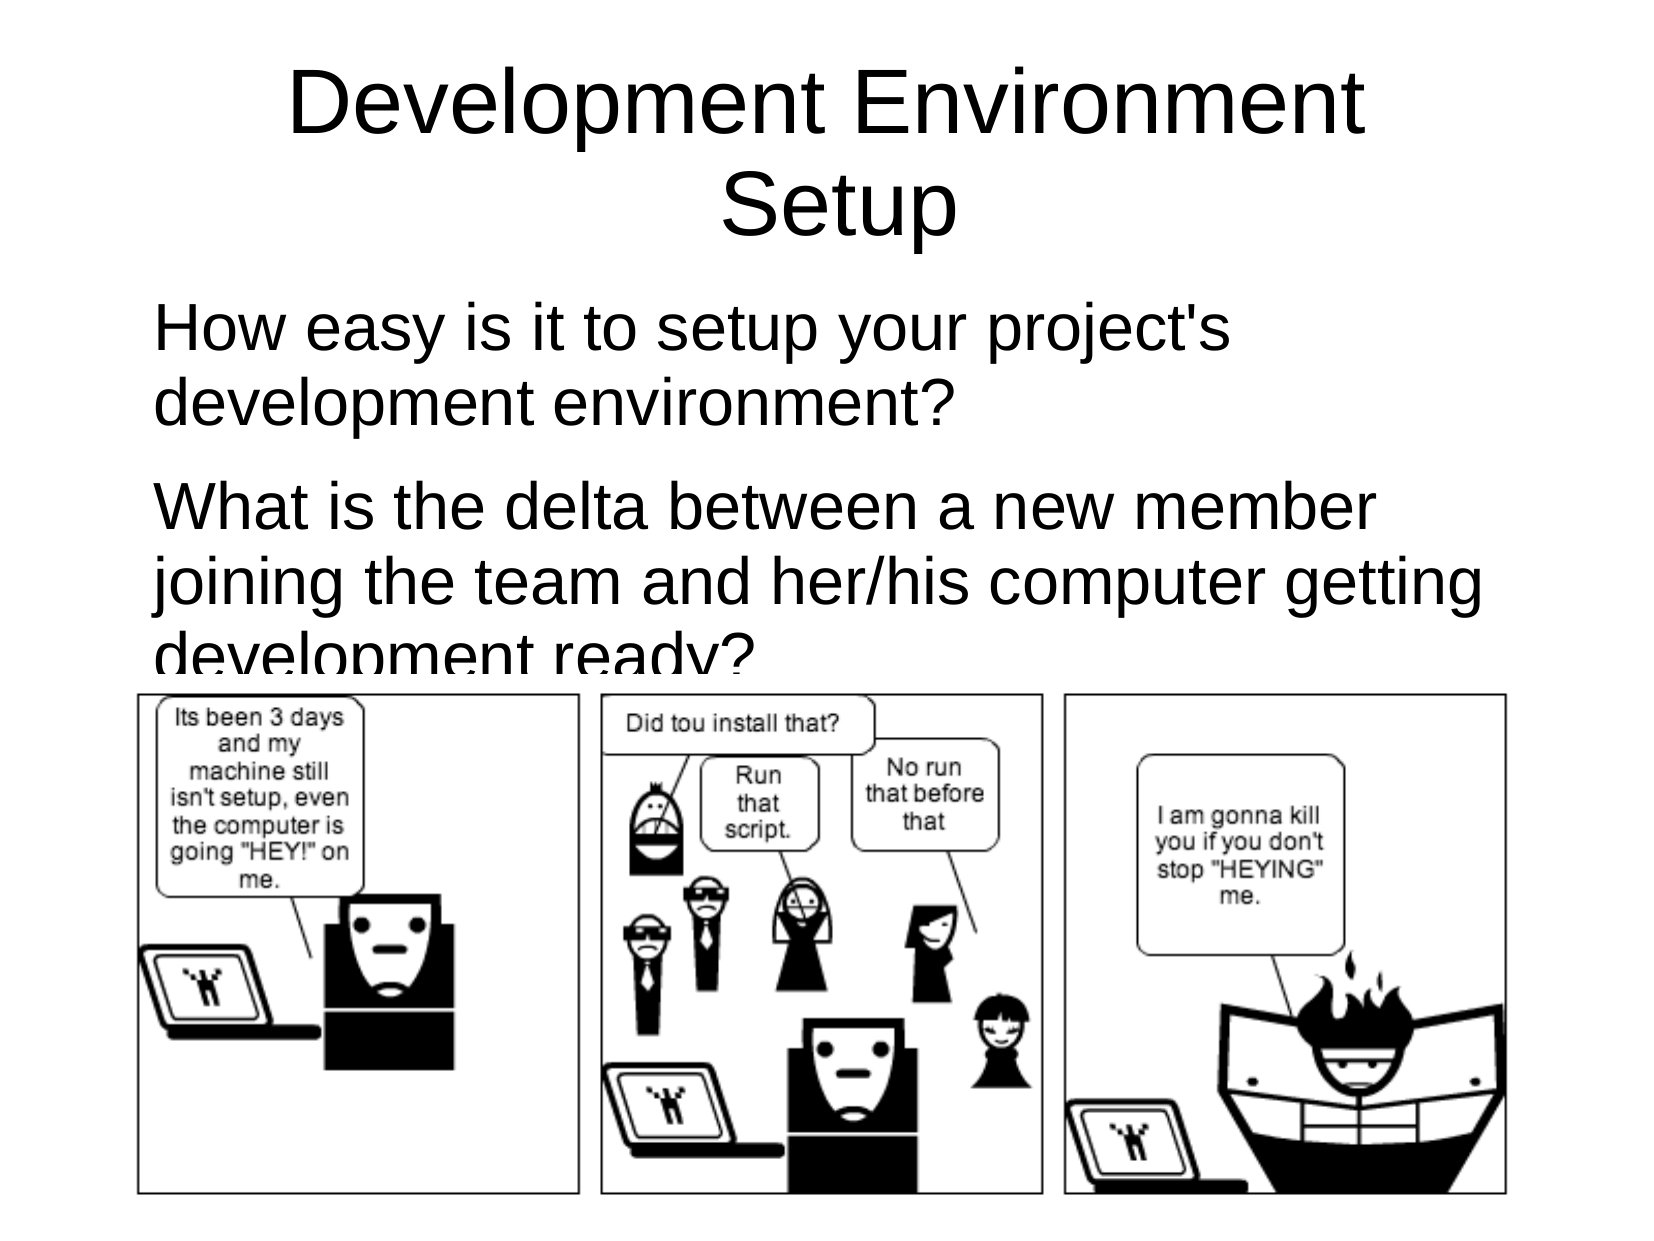

# Development Environment Setup
How easy is it to setup your project's development environment?
What is the delta between a new member joining the team and her/his computer getting development ready?